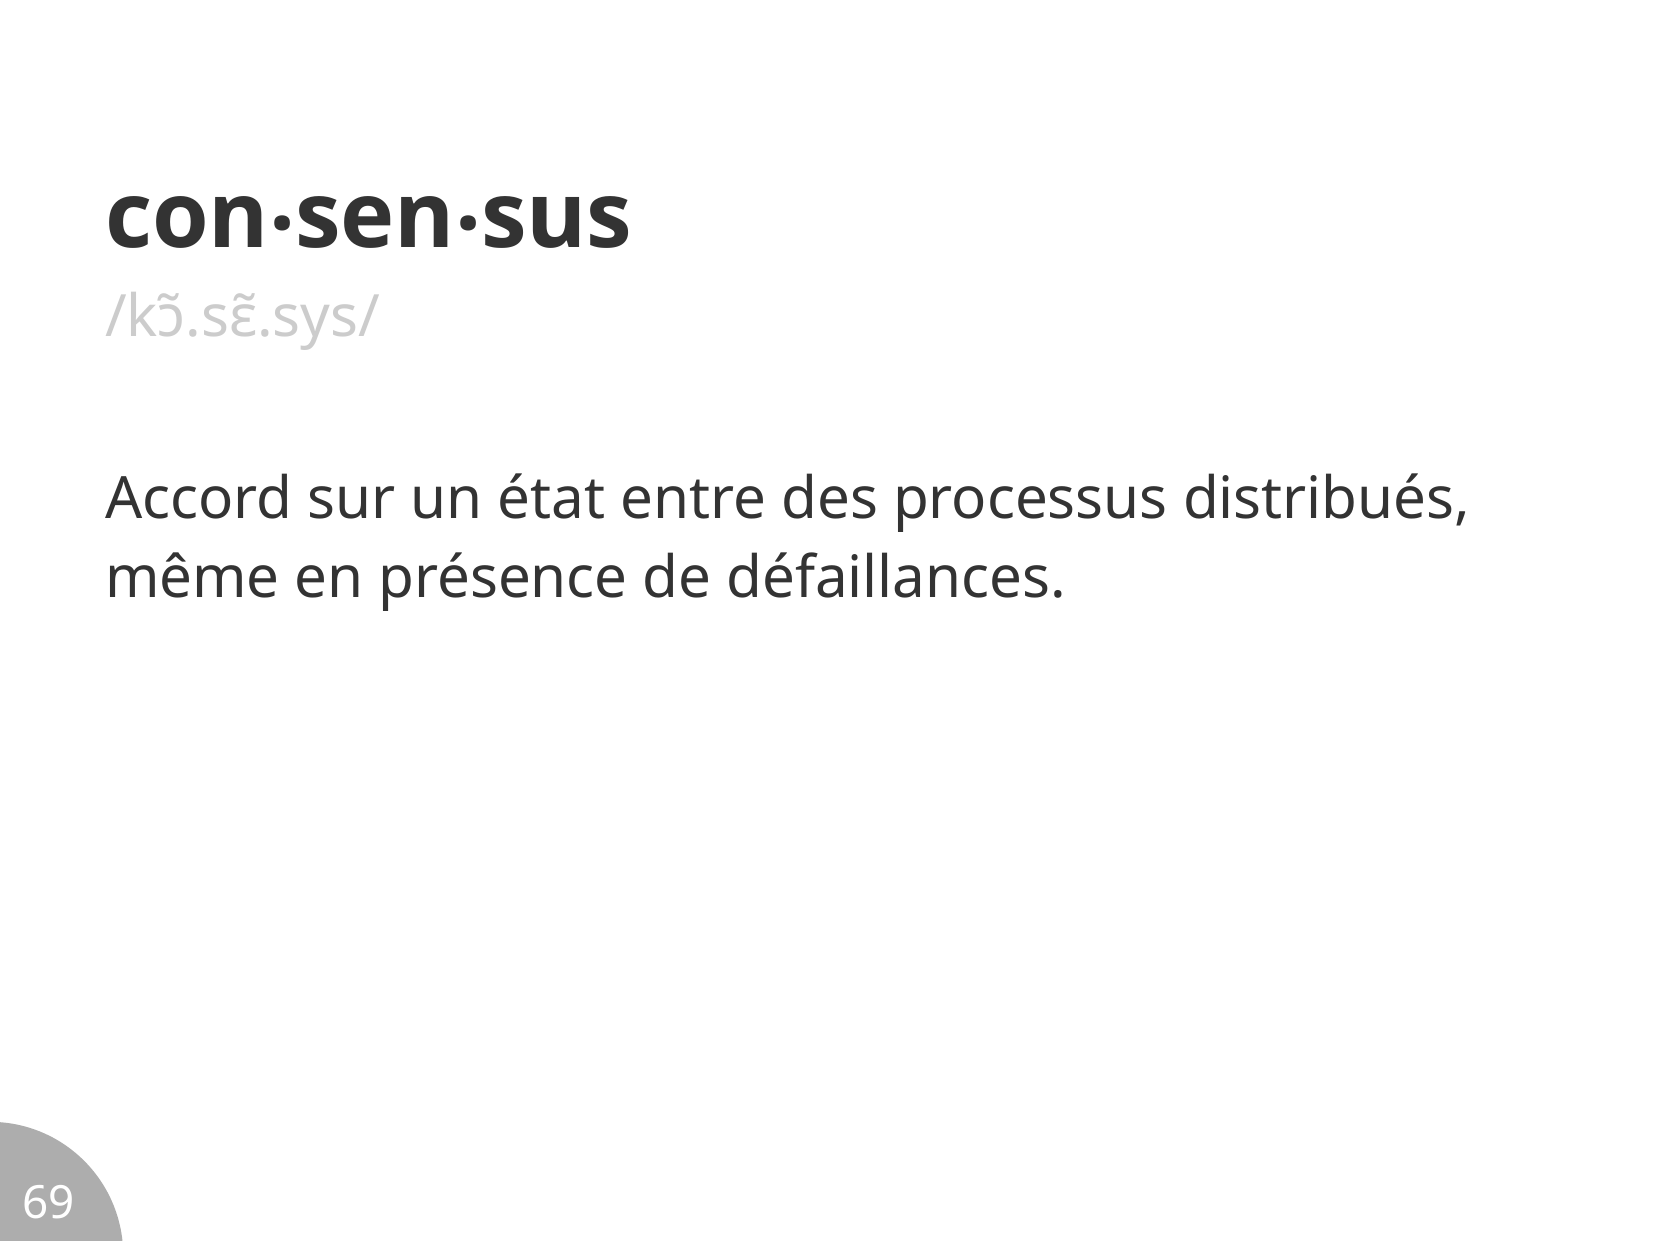

con‧sen‧sus
/kɔ̃.sɛ̃.sys/
Accord sur un état entre des processus distribués, même en présence de défaillances.
#
69